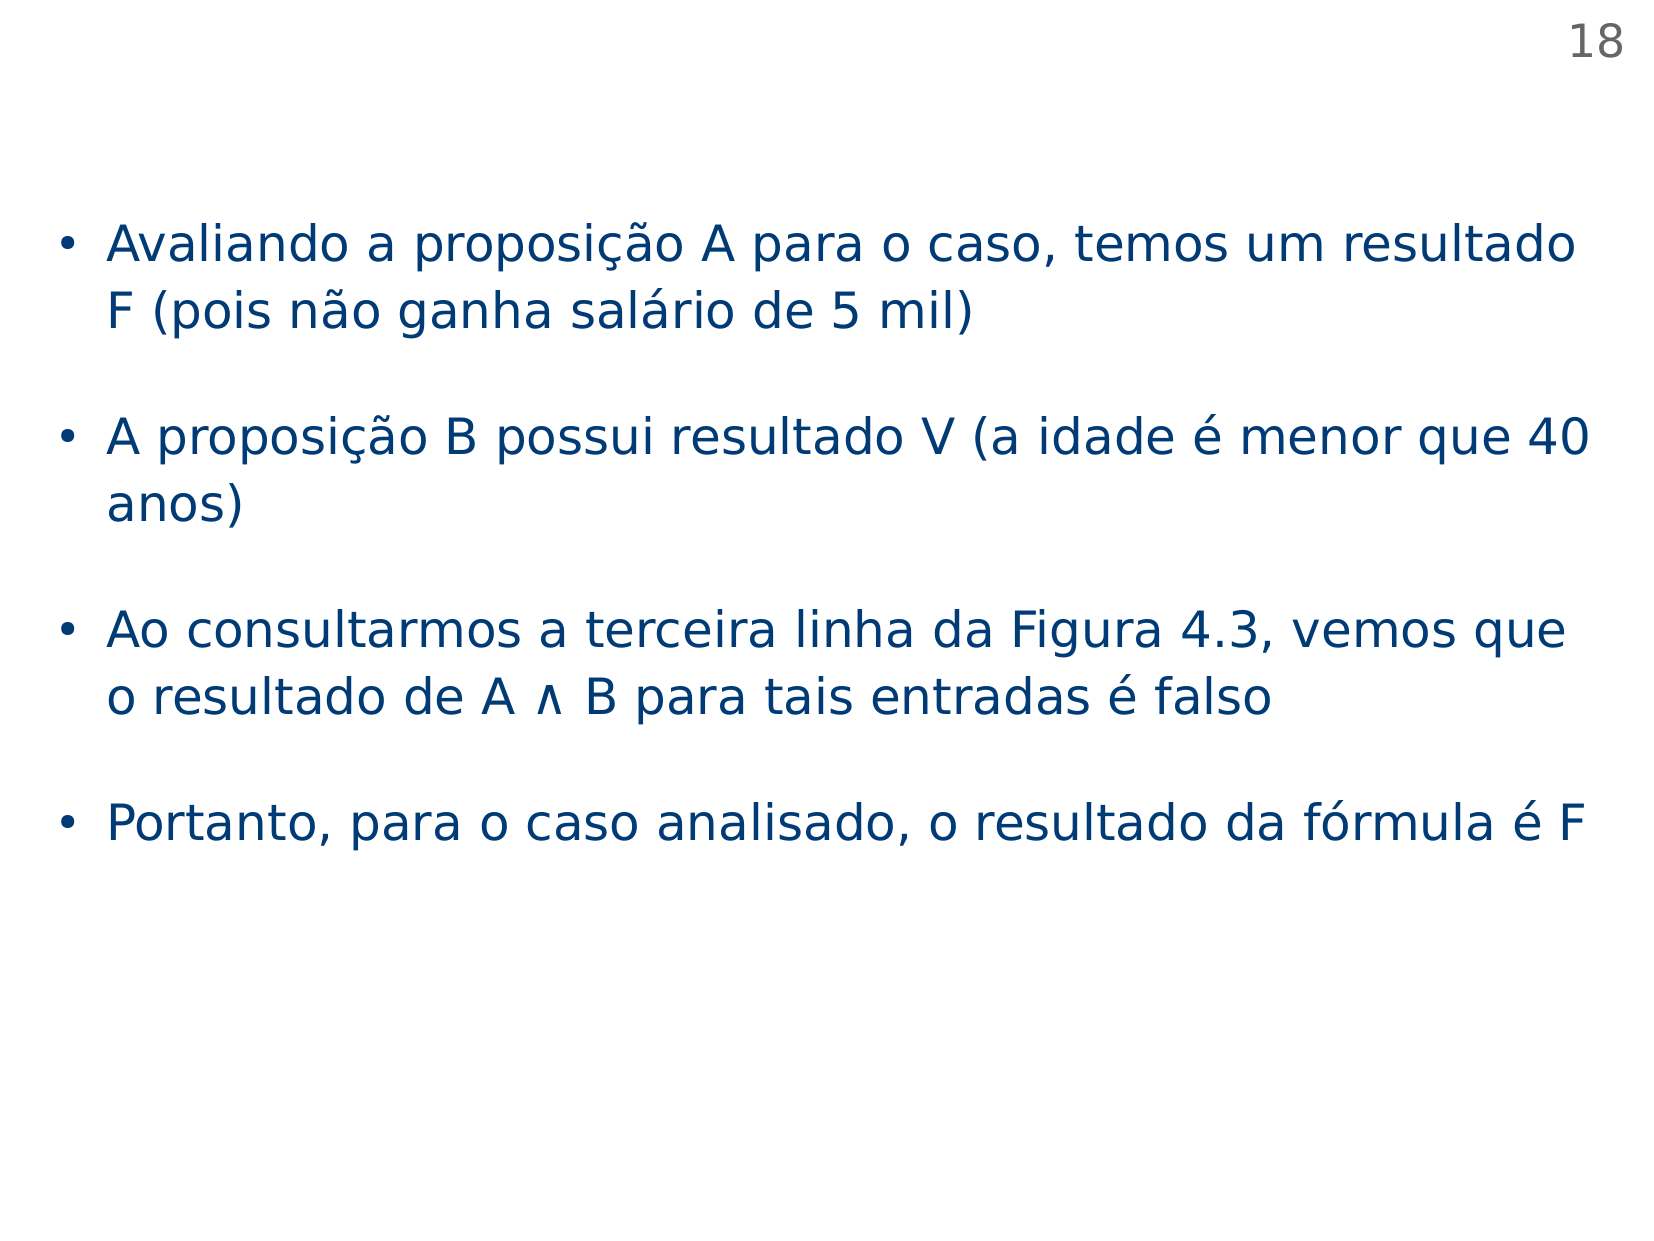

18
#
Avaliando a proposição A para o caso, temos um resultado F (pois não ganha salário de 5 mil)
A proposição B possui resultado V (a idade é menor que 40 anos)
Ao consultarmos a terceira linha da Figura 4.3, vemos que o resultado de A ∧ B para tais entradas é falso
Portanto, para o caso analisado, o resultado da fórmula é F